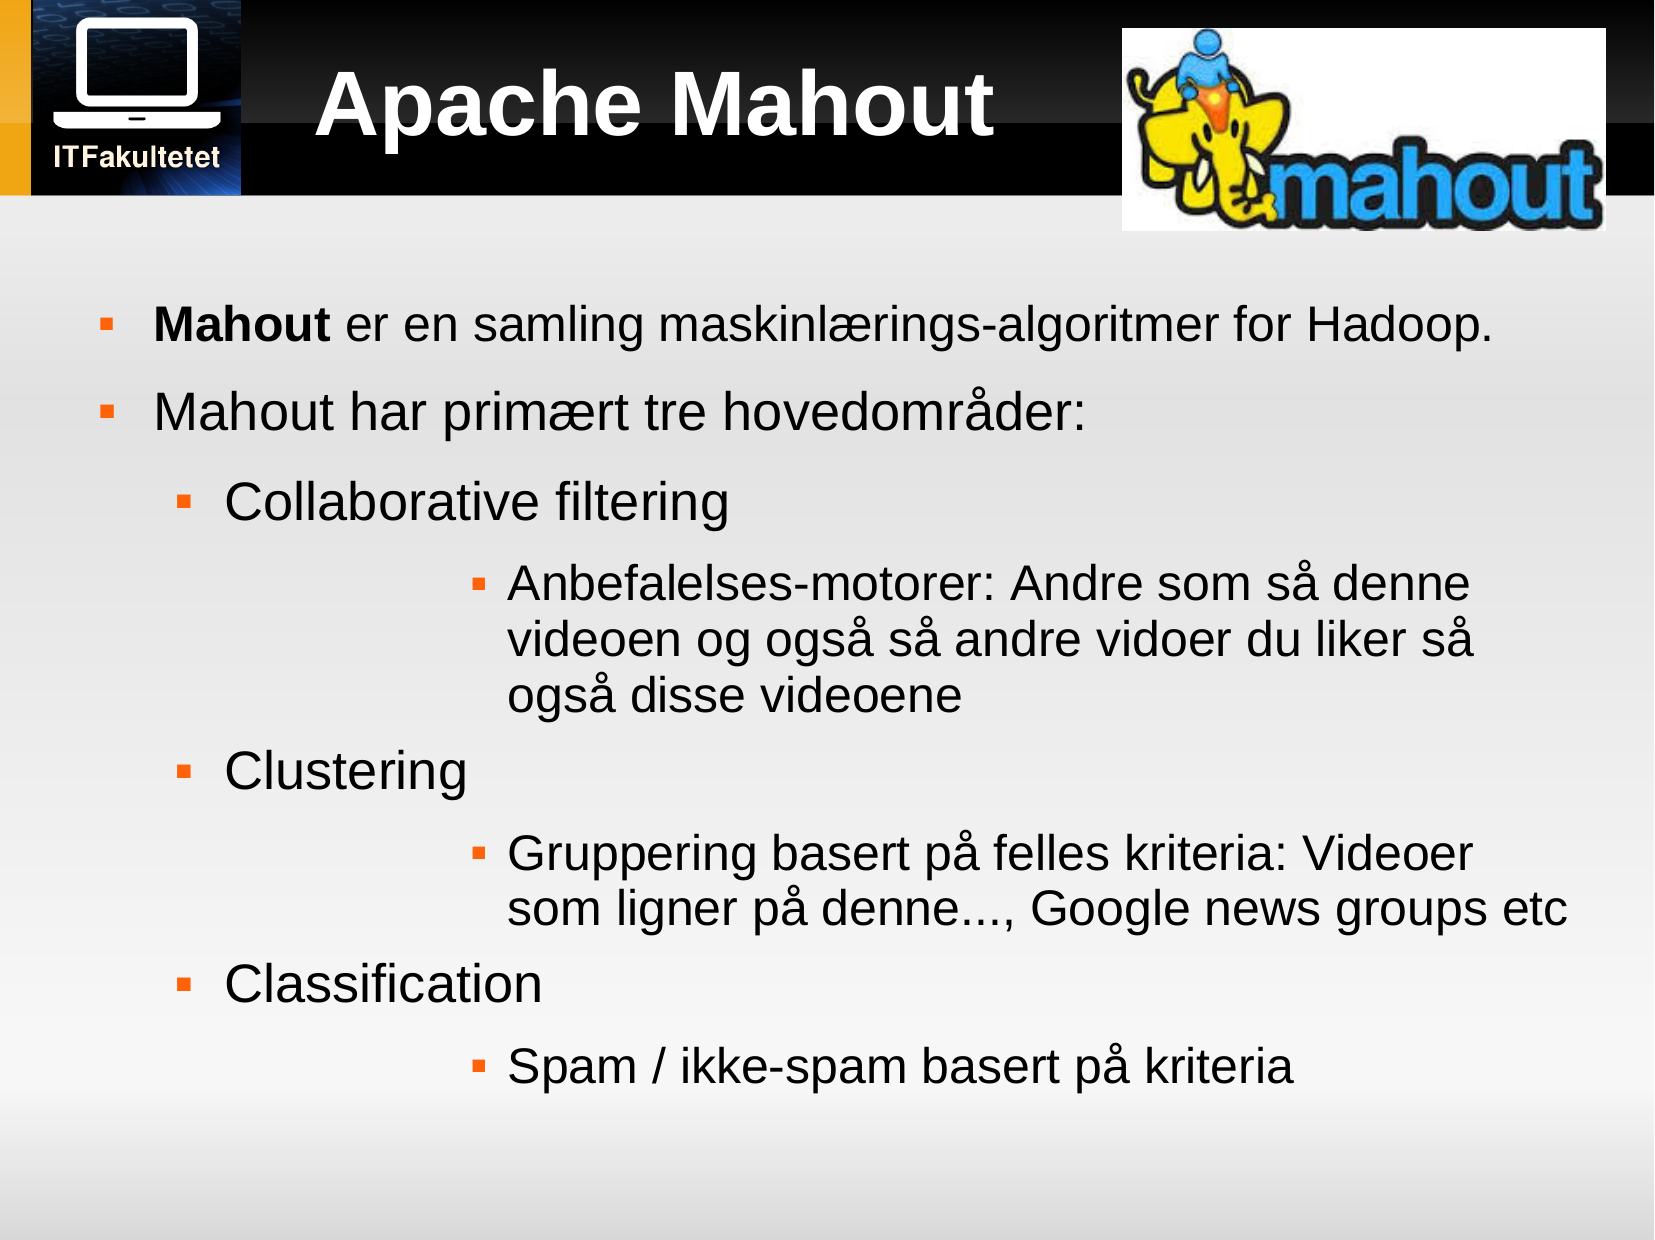

Apache Mahout
Mahout er en samling maskinlærings-algoritmer for Hadoop.

Mahout har primært tre hovedområder:

Collaborative filtering

Anbefalelses-motorer: Andre som så denne

videoen og også så andre vidoer du liker så
også disse videoene
Clustering

Gruppering basert på felles kriteria: Videoer

som ligner på denne..., Google news groups etc
Classification

Spam / ikke-spam basert på kriteria
